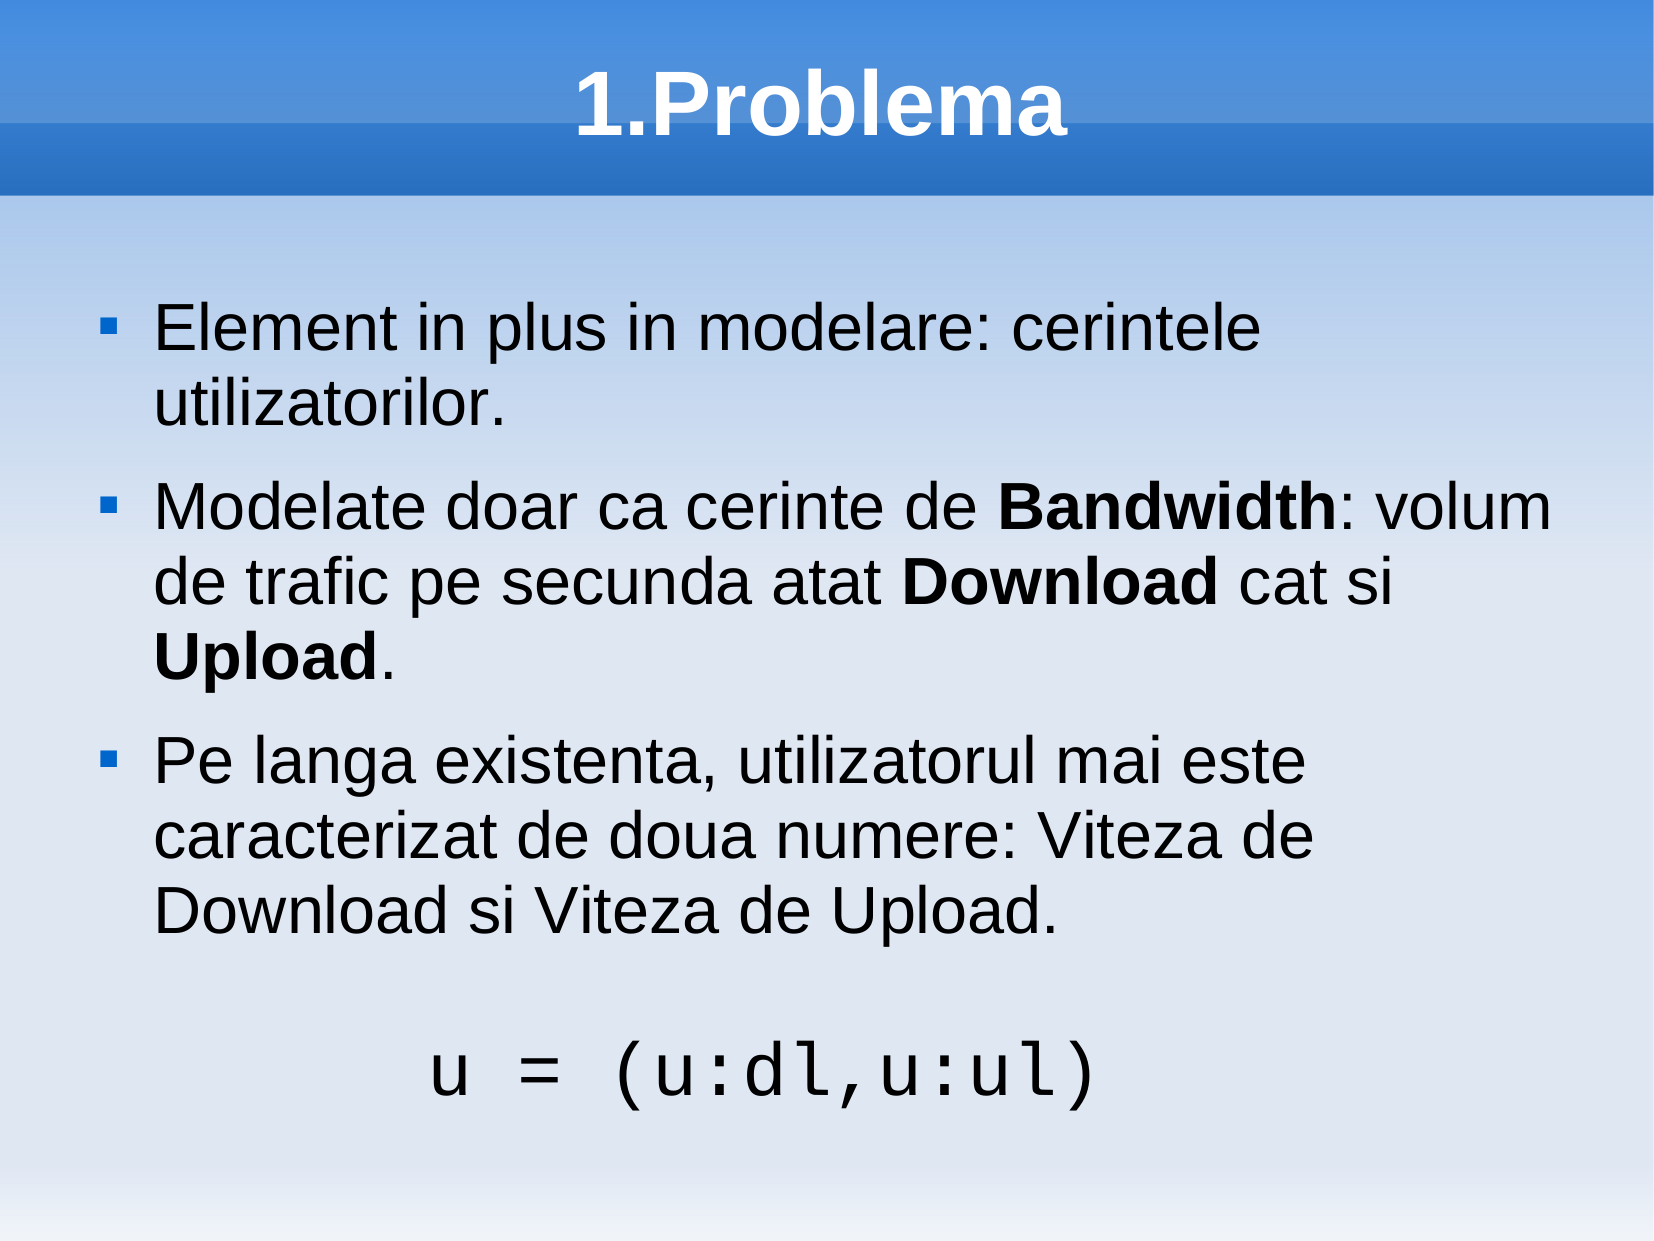

# 1.Problema
Element in plus in modelare: cerintele utilizatorilor.
Modelate doar ca cerinte de Bandwidth: volum de trafic pe secunda atat Download cat si Upload.
Pe langa existenta, utilizatorul mai este caracterizat de doua numere: Viteza de Download si Viteza de Upload.
u = (u:dl,u:ul)